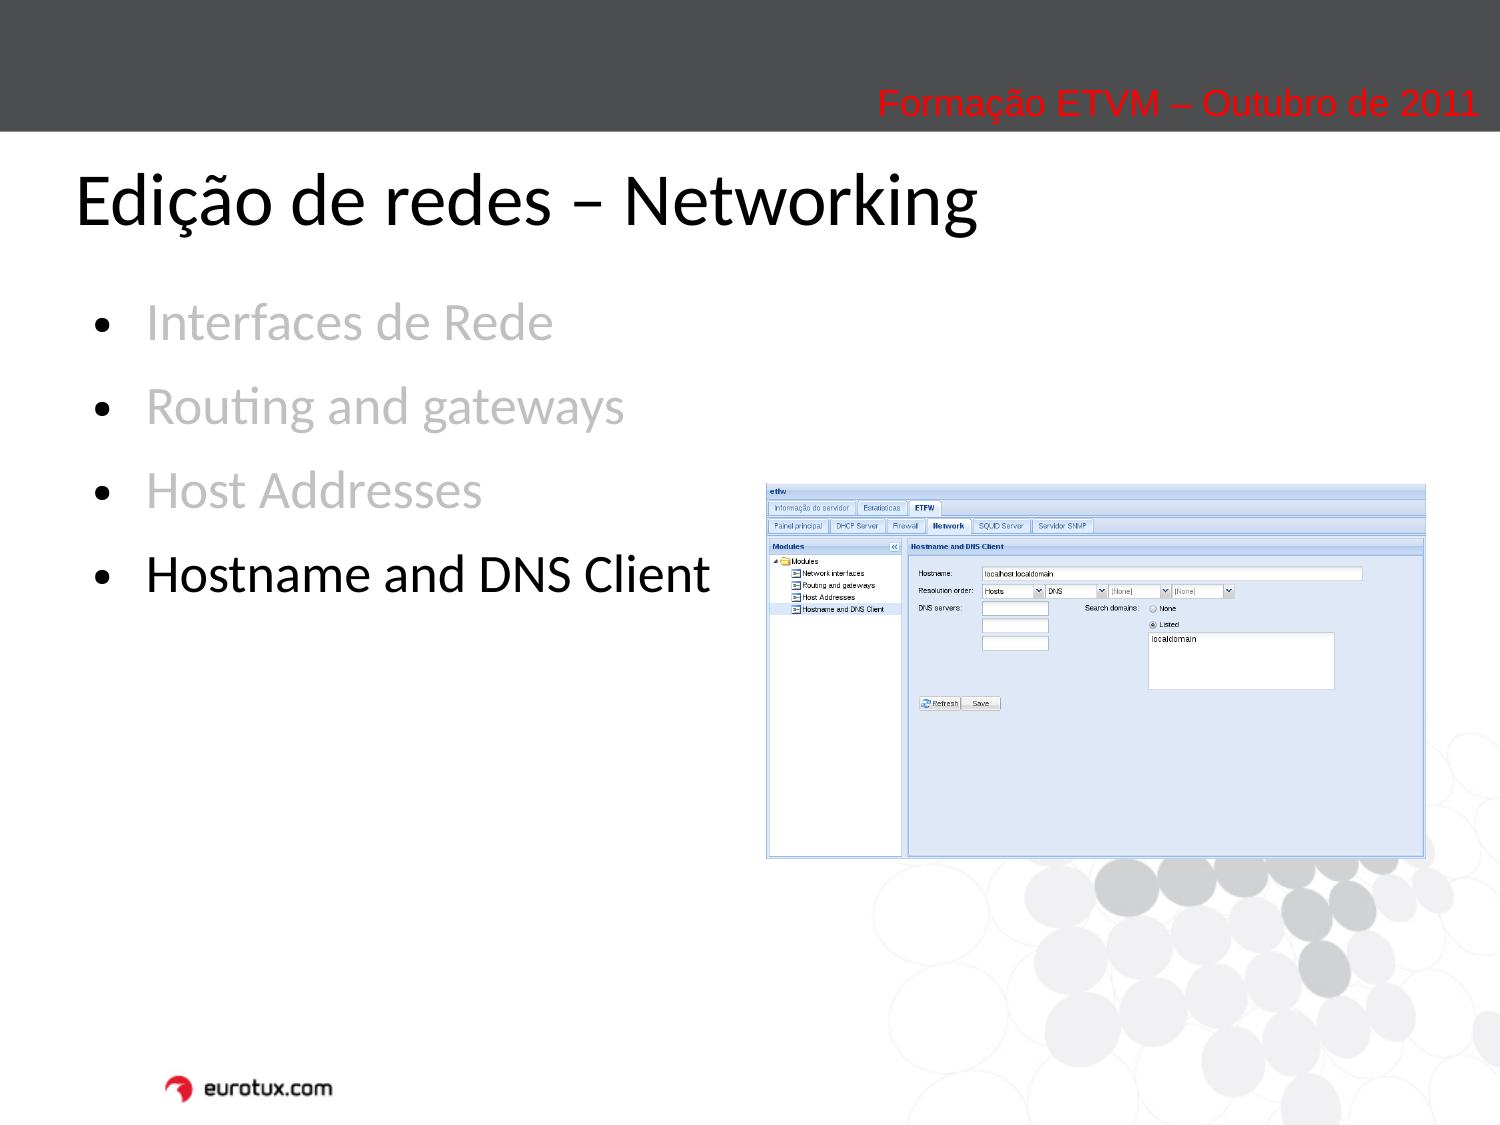

# Edição de redes – Networking
Interfaces de Rede
Routing and gateways
Host Addresses
Hostname and DNS Client